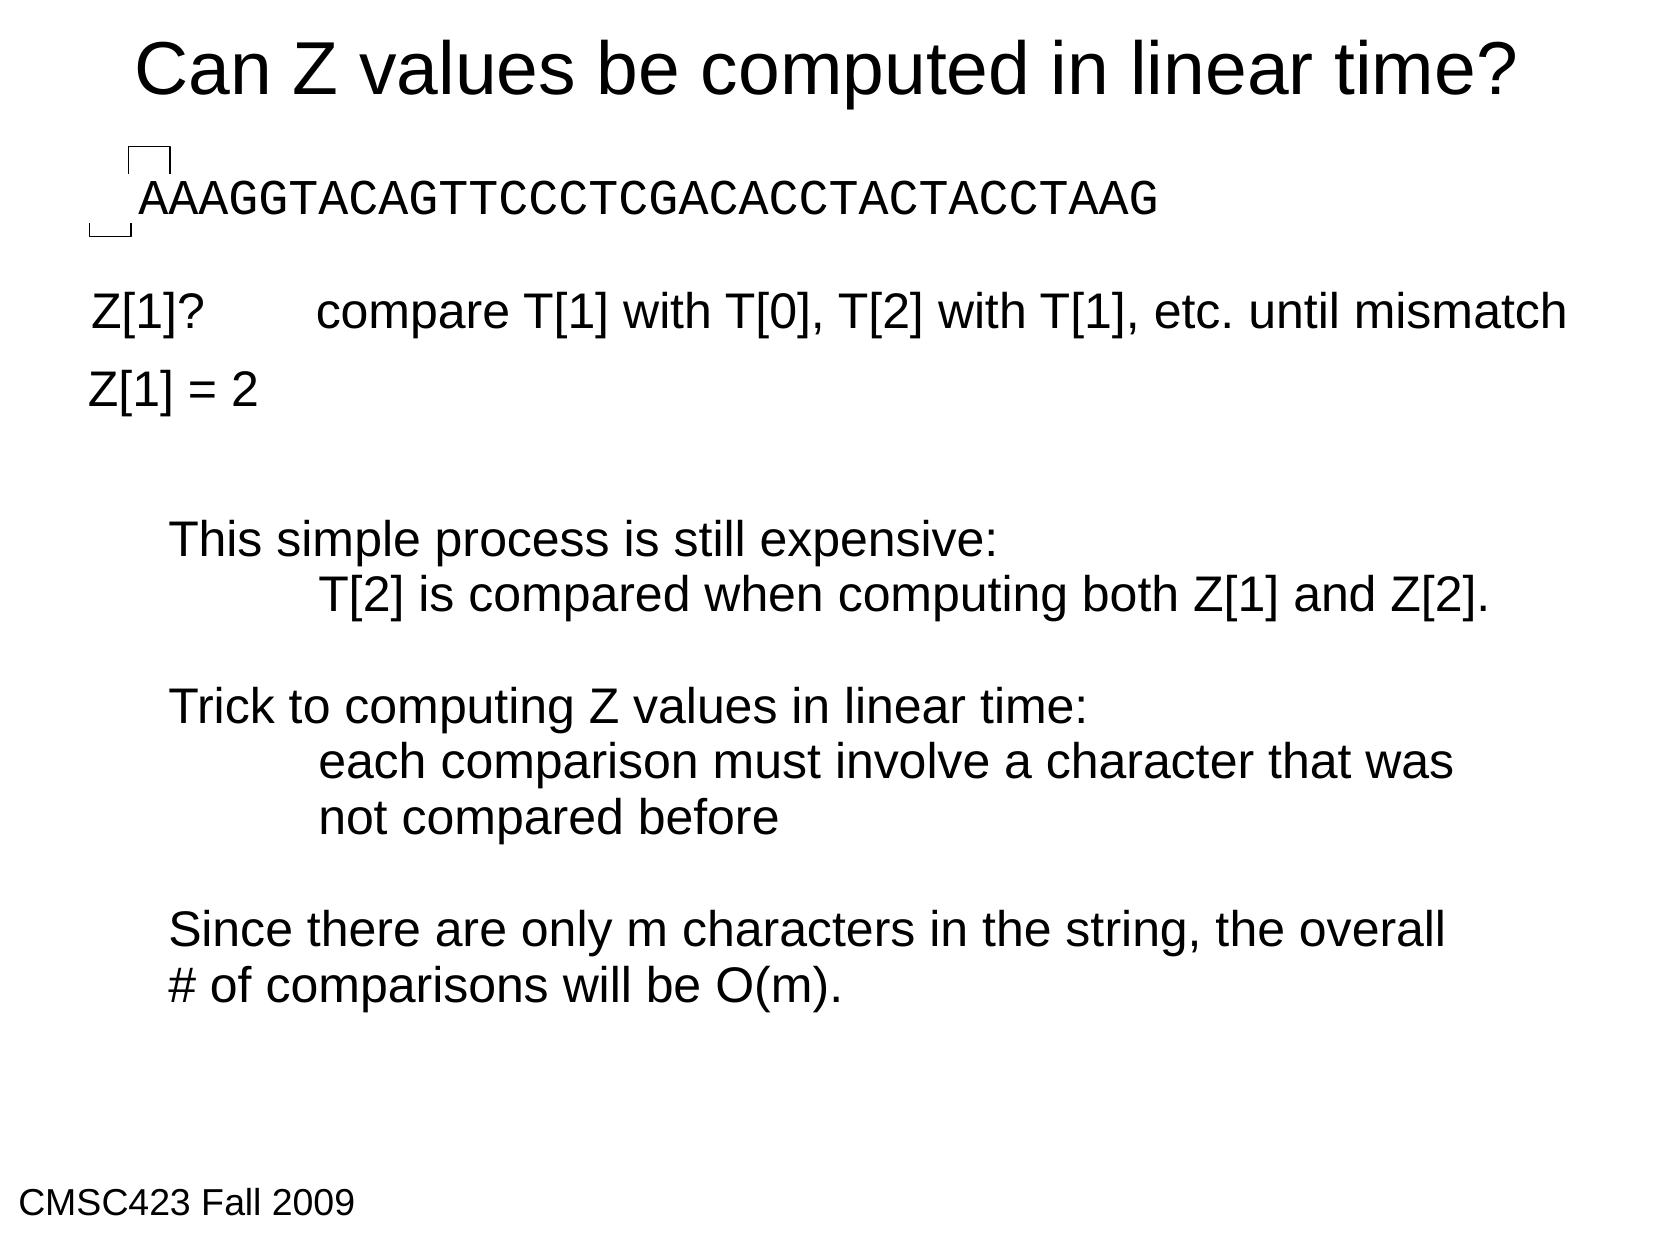

# Can Z values be computed in linear time?
Z[1] = 2
AAAGGTACAGTTCCCTCGACACCTACTACCTAAG
Z[1]?
compare T[1] with T[0], T[2] with T[1], etc. until mismatch
This simple process is still expensive:
	T[2] is compared when computing both Z[1] and Z[2].
Trick to computing Z values in linear time:
	each comparison must involve a character that was
	not compared before
Since there are only m characters in the string, the overall
# of comparisons will be O(m).
CMSC423 Fall 2009